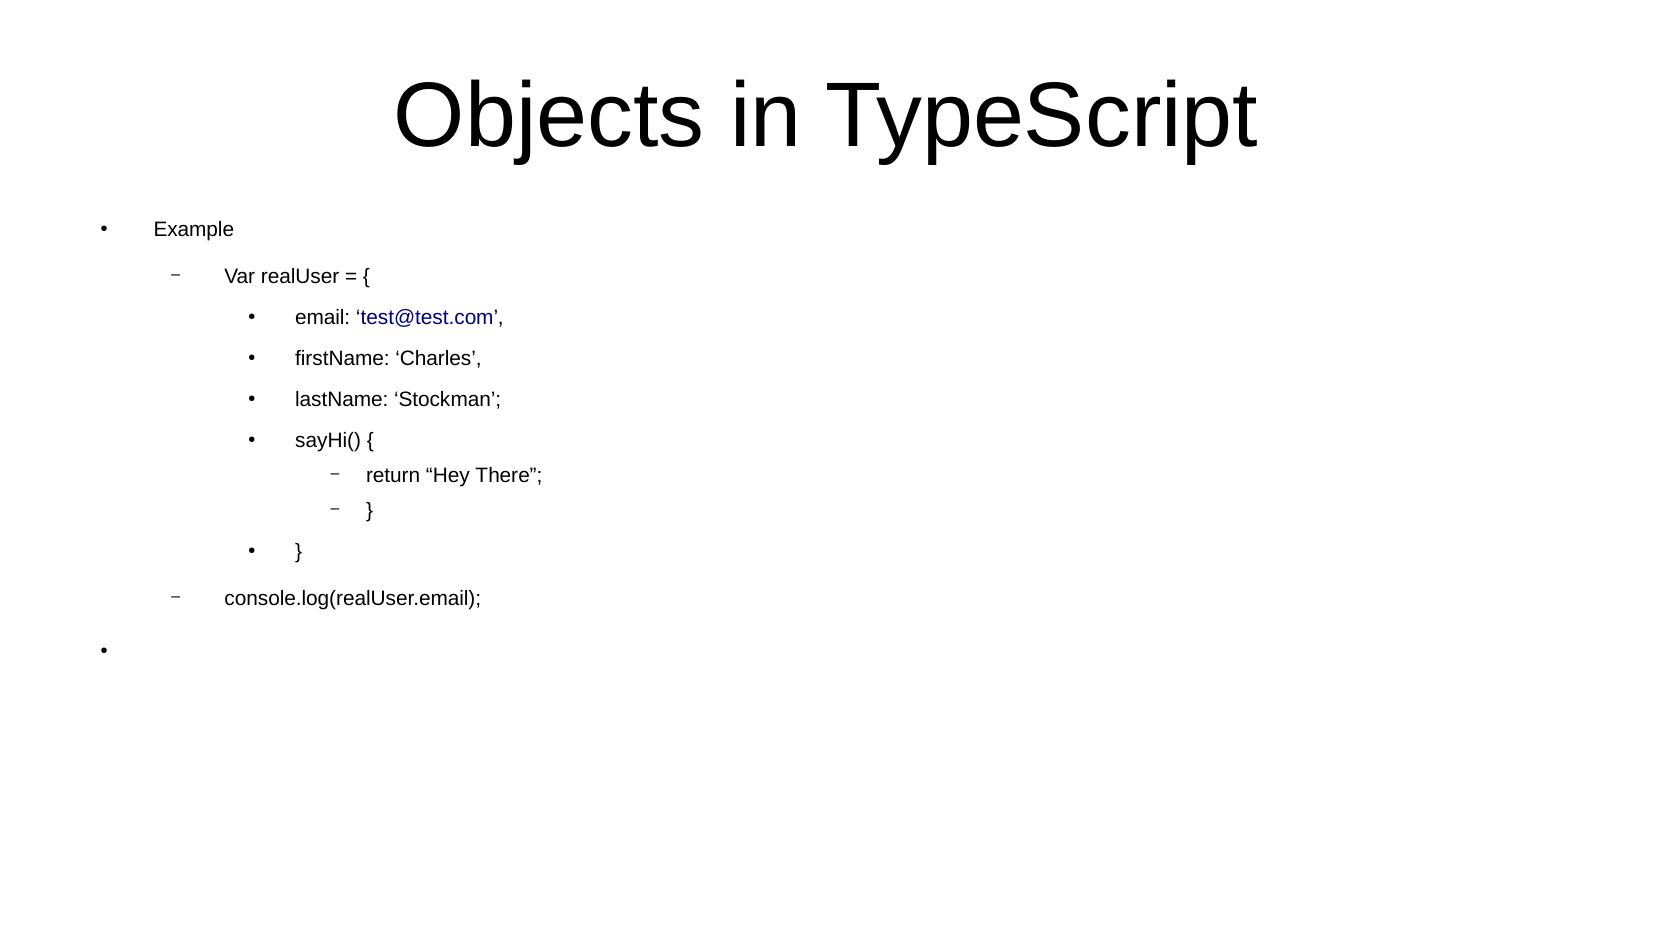

# Objects in TypeScript
Example
Var realUser = {
email: ‘test@test.com’,
firstName: ‘Charles’,
lastName: ‘Stockman’;
sayHi() {
return “Hey There”;
}
}
console.log(realUser.email);